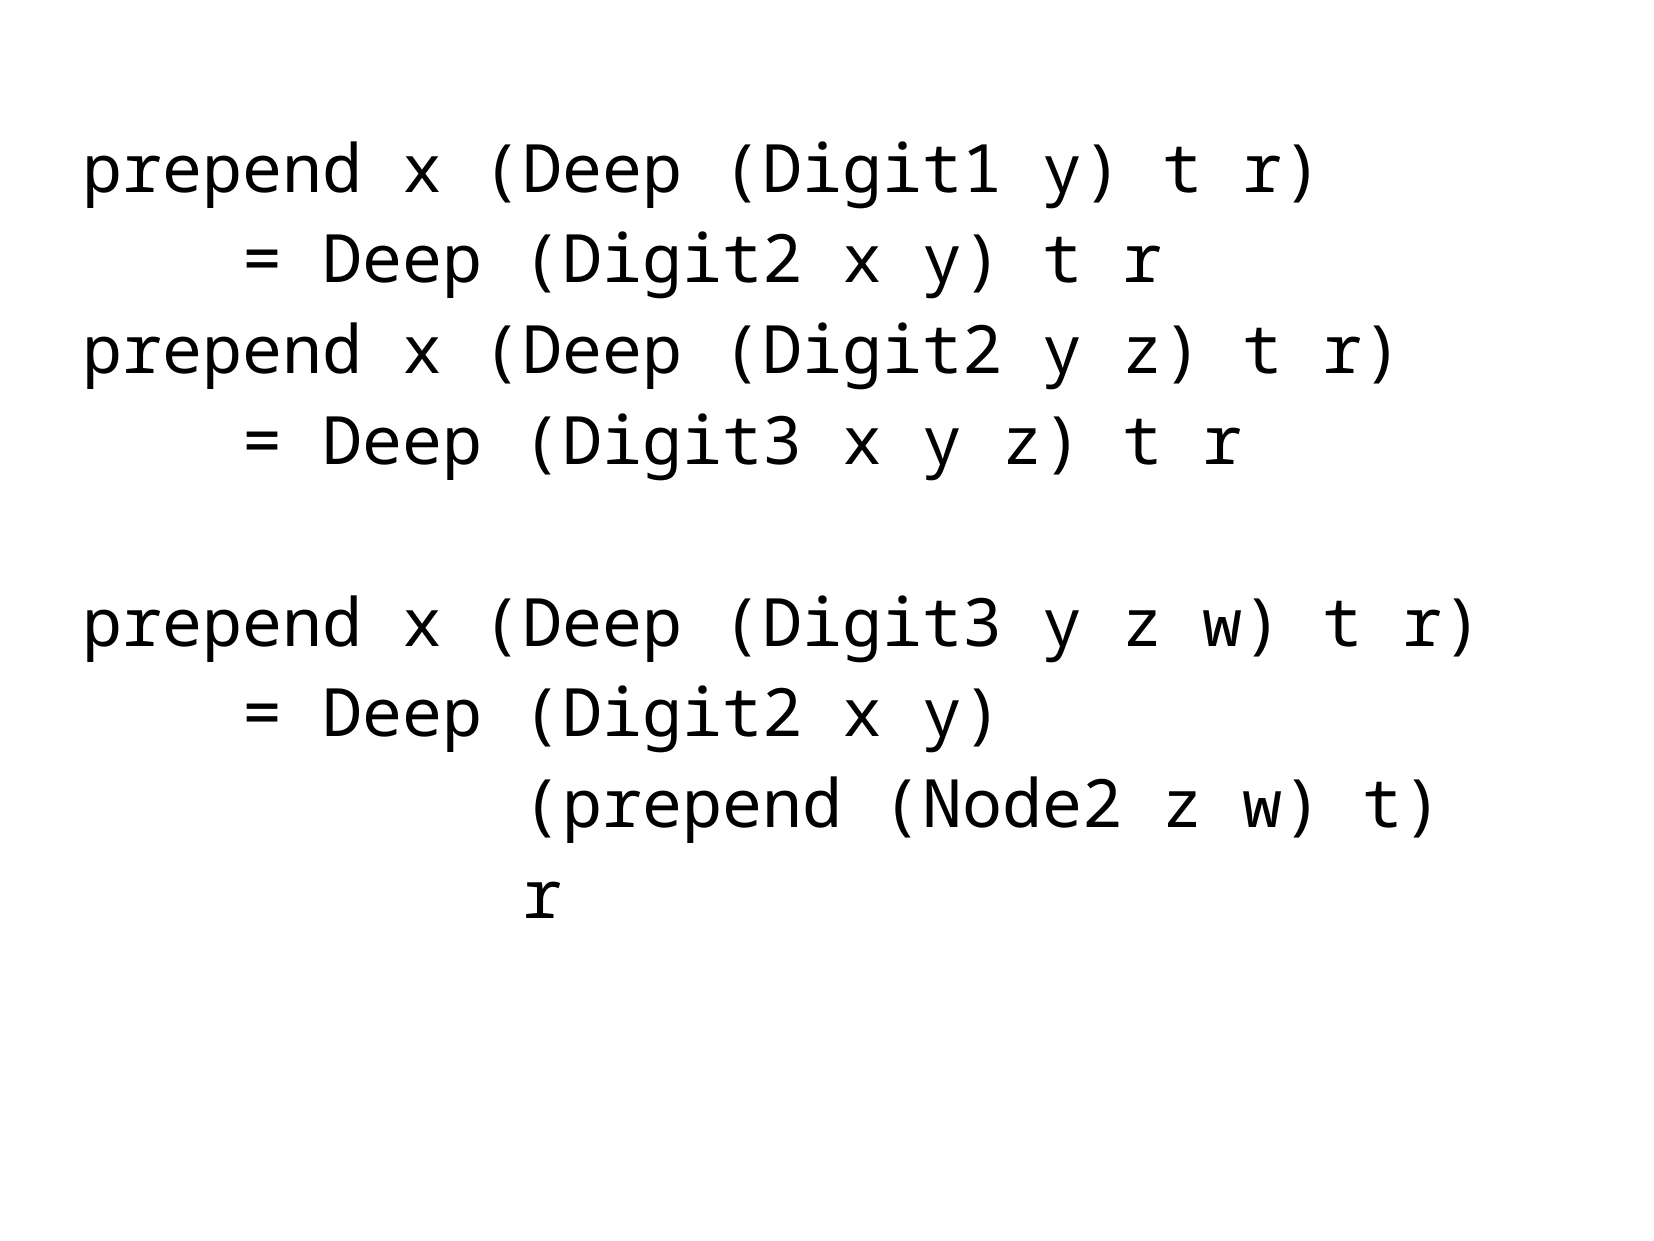

# prepend x (Deep (Digit1 y) t r)
 = Deep (Digit2 x y) t r
prepend x (Deep (Digit2 y z) t r)
 = Deep (Digit3 x y z) t r
prepend x (Deep (Digit3 y z w) t r)
 = Deep (Digit2 x y)
 (prepend (Node2 z w) t)
 r